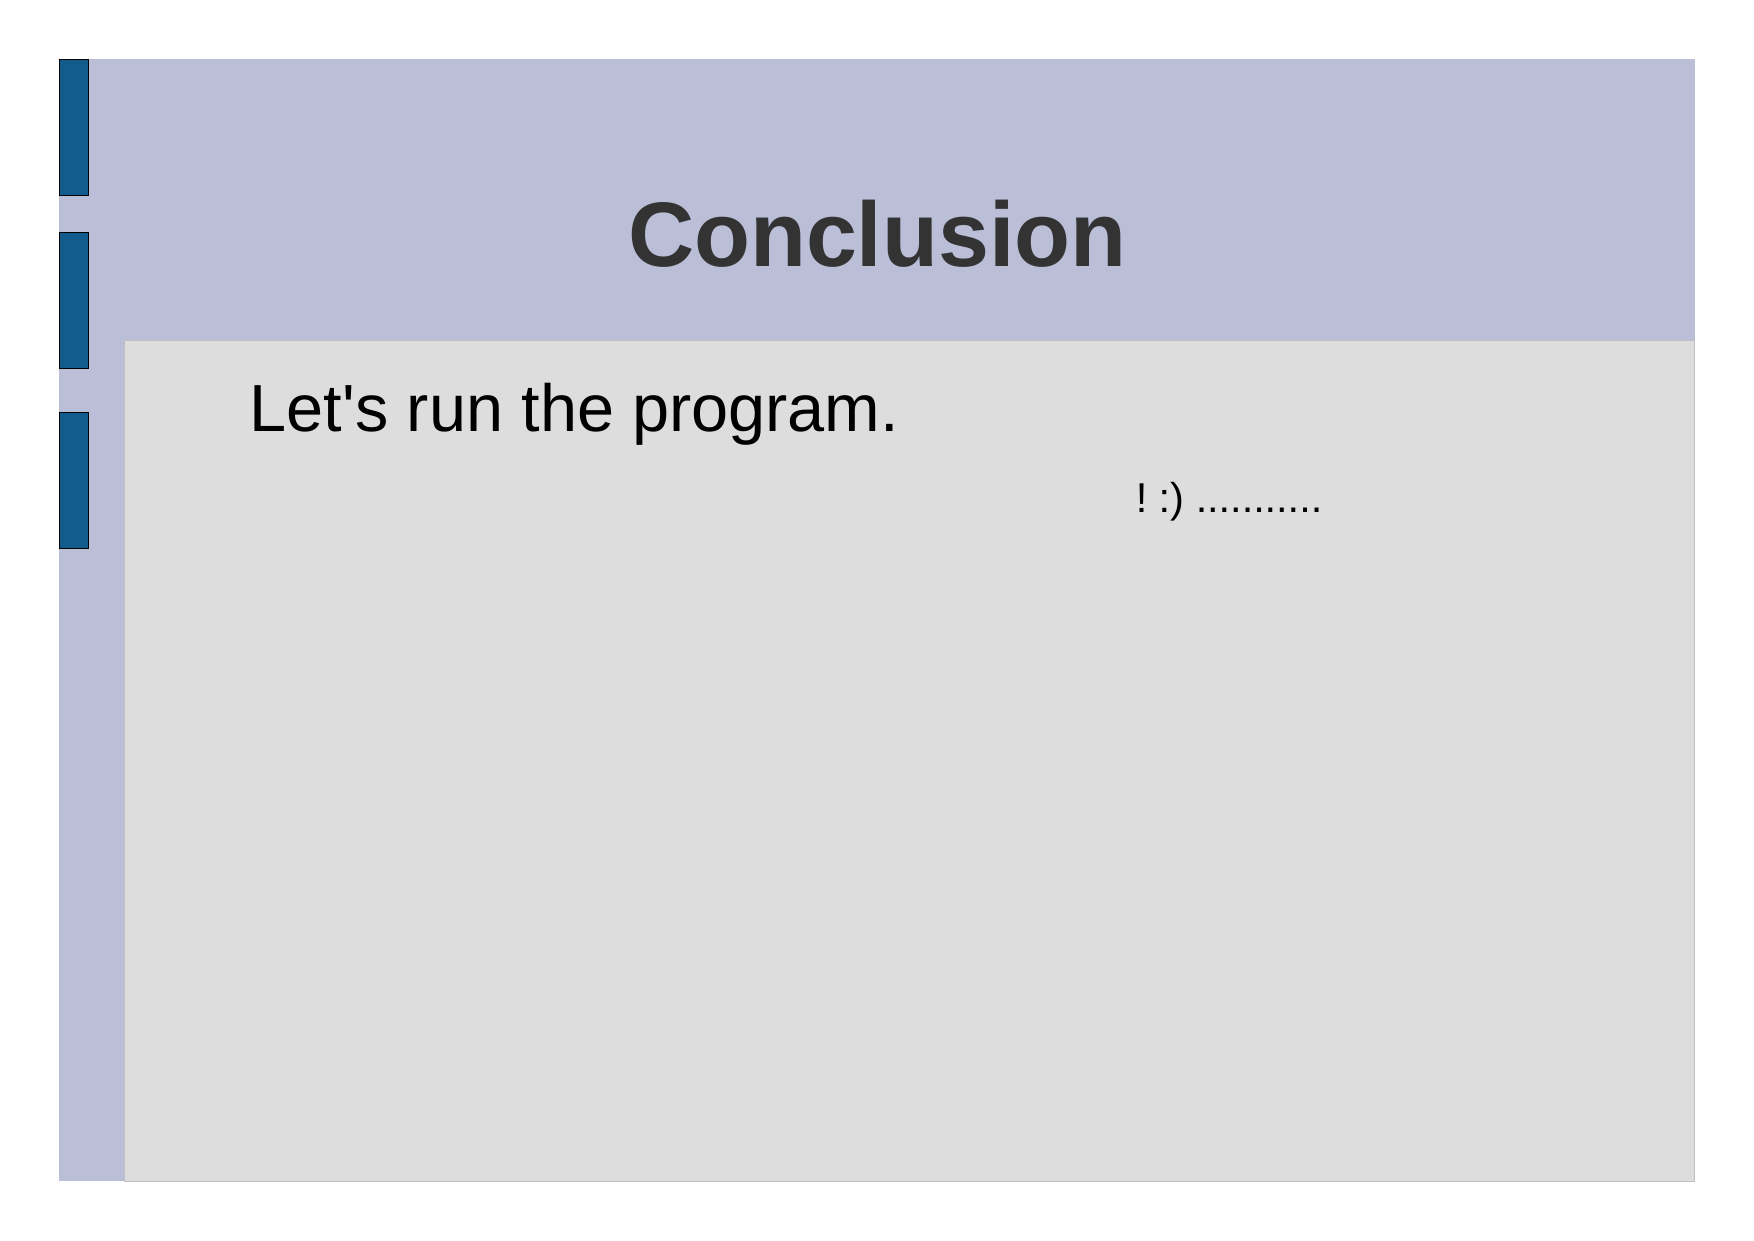

# Conclusion
Let's run the program.
! :) ...........